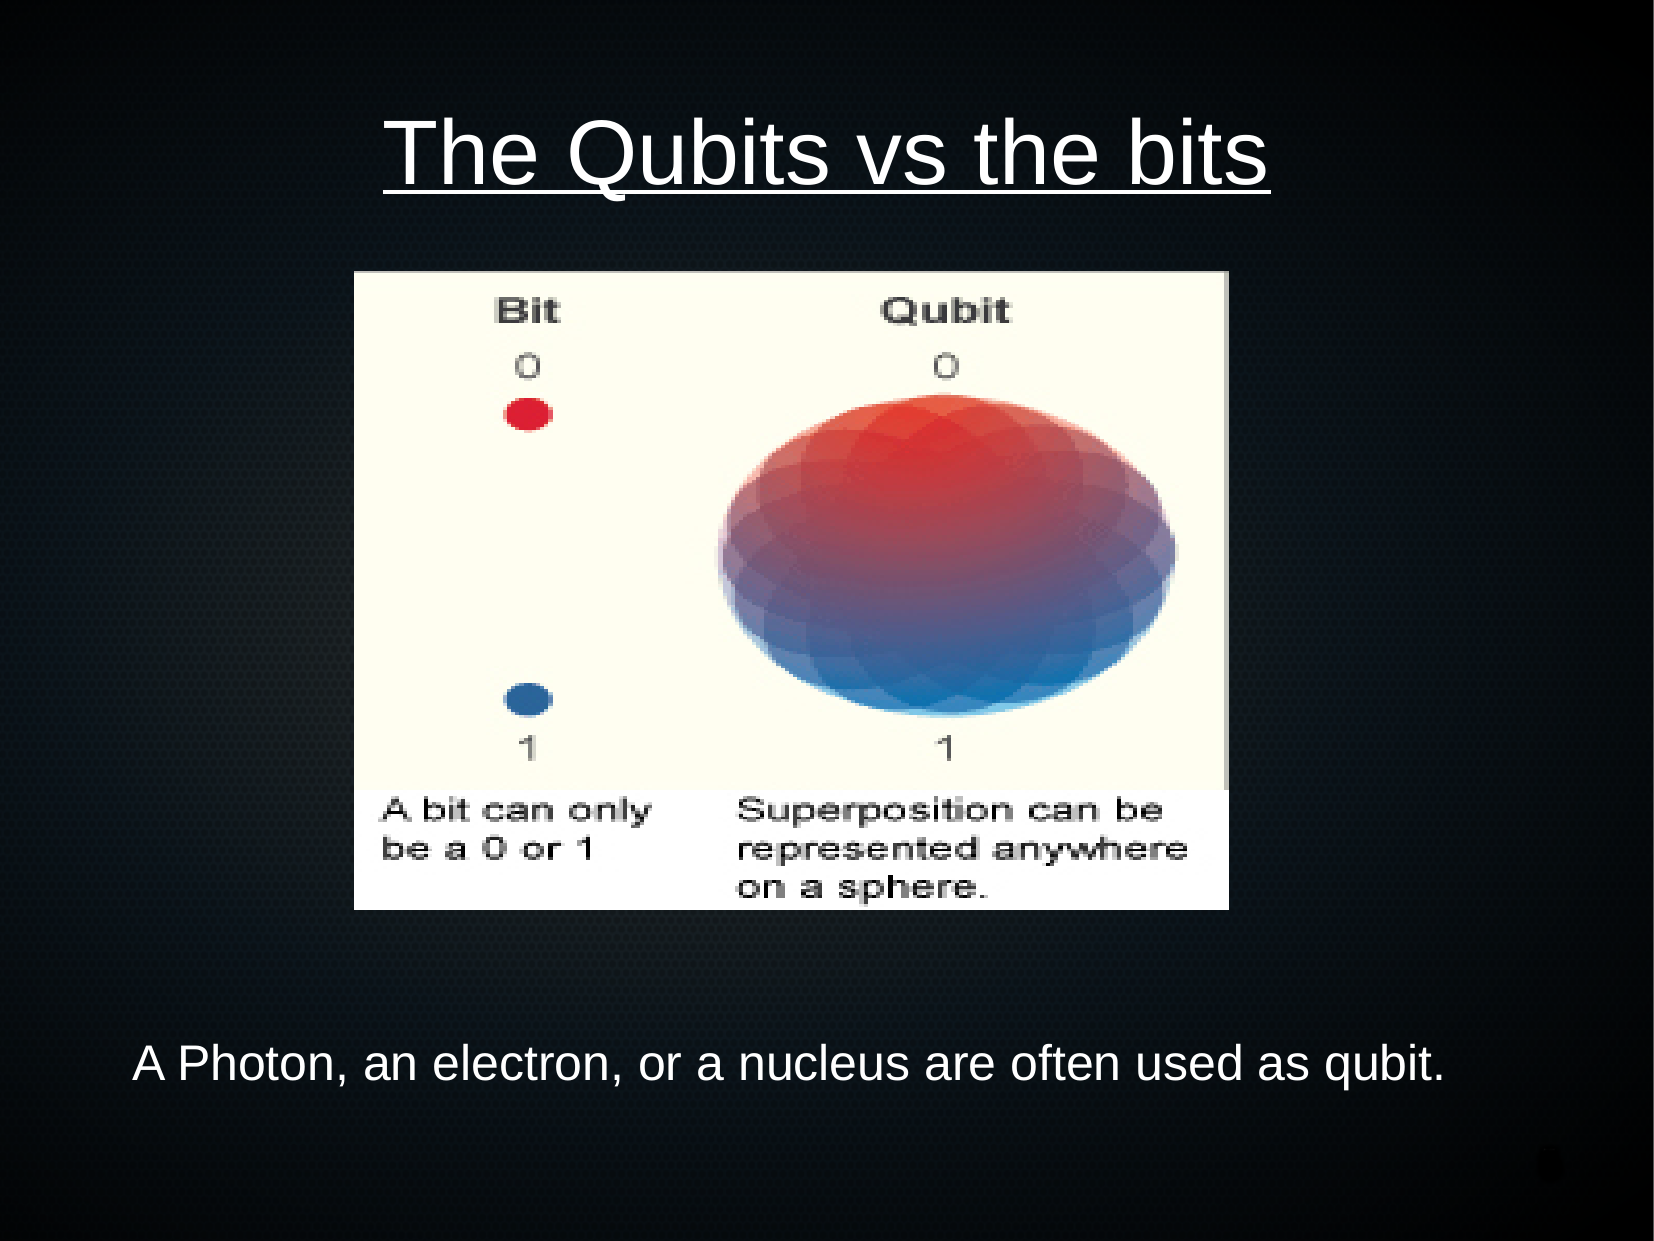

# The Qubits vs the bits
A Photon, an electron, or a nucleus are often used as qubit.